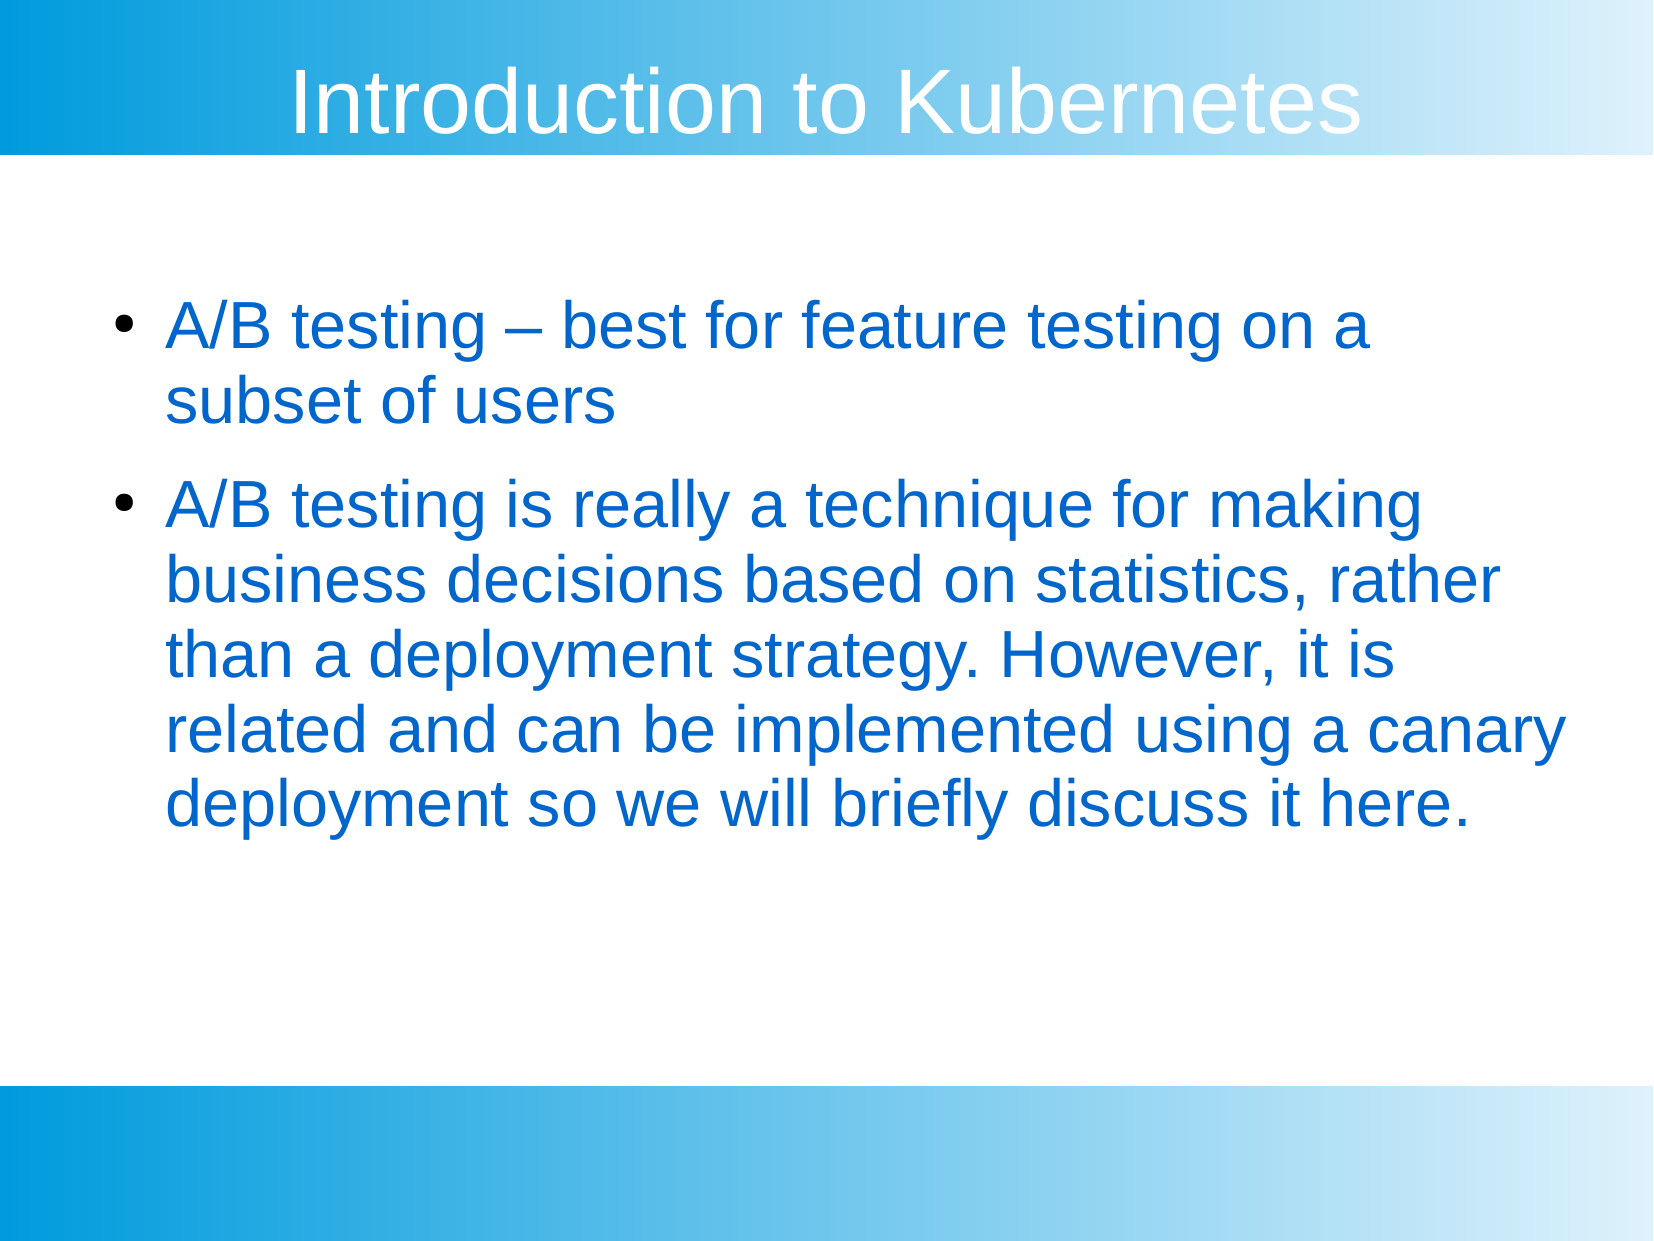

# Introduction to Kubernetes
A/B testing – best for feature testing on a subset of users
A/B testing is really a technique for making business decisions based on statistics, rather than a deployment strategy. However, it is related and can be implemented using a canary deployment so we will briefly discuss it here.